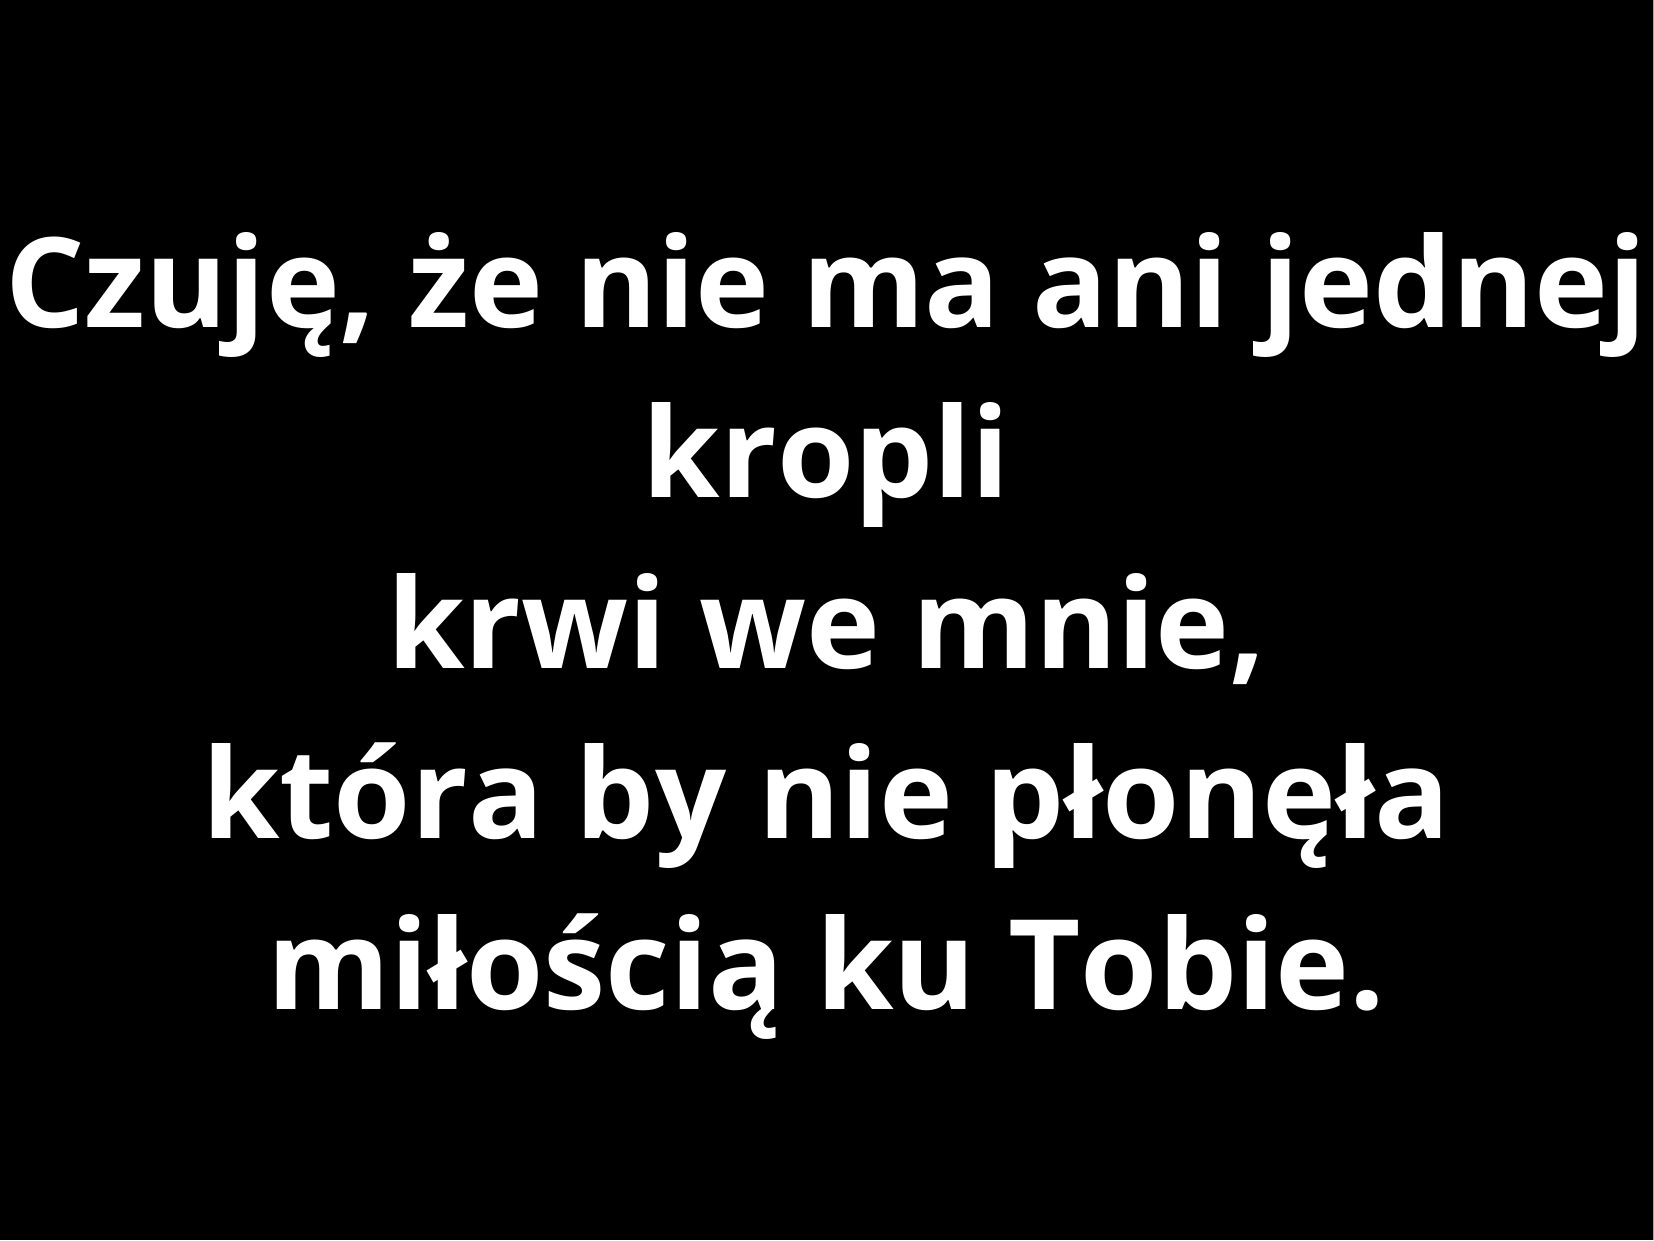

# Czuję, że nie ma ani jednej kropli krwi we mnie, która by nie płonęła miłością ku Tobie.